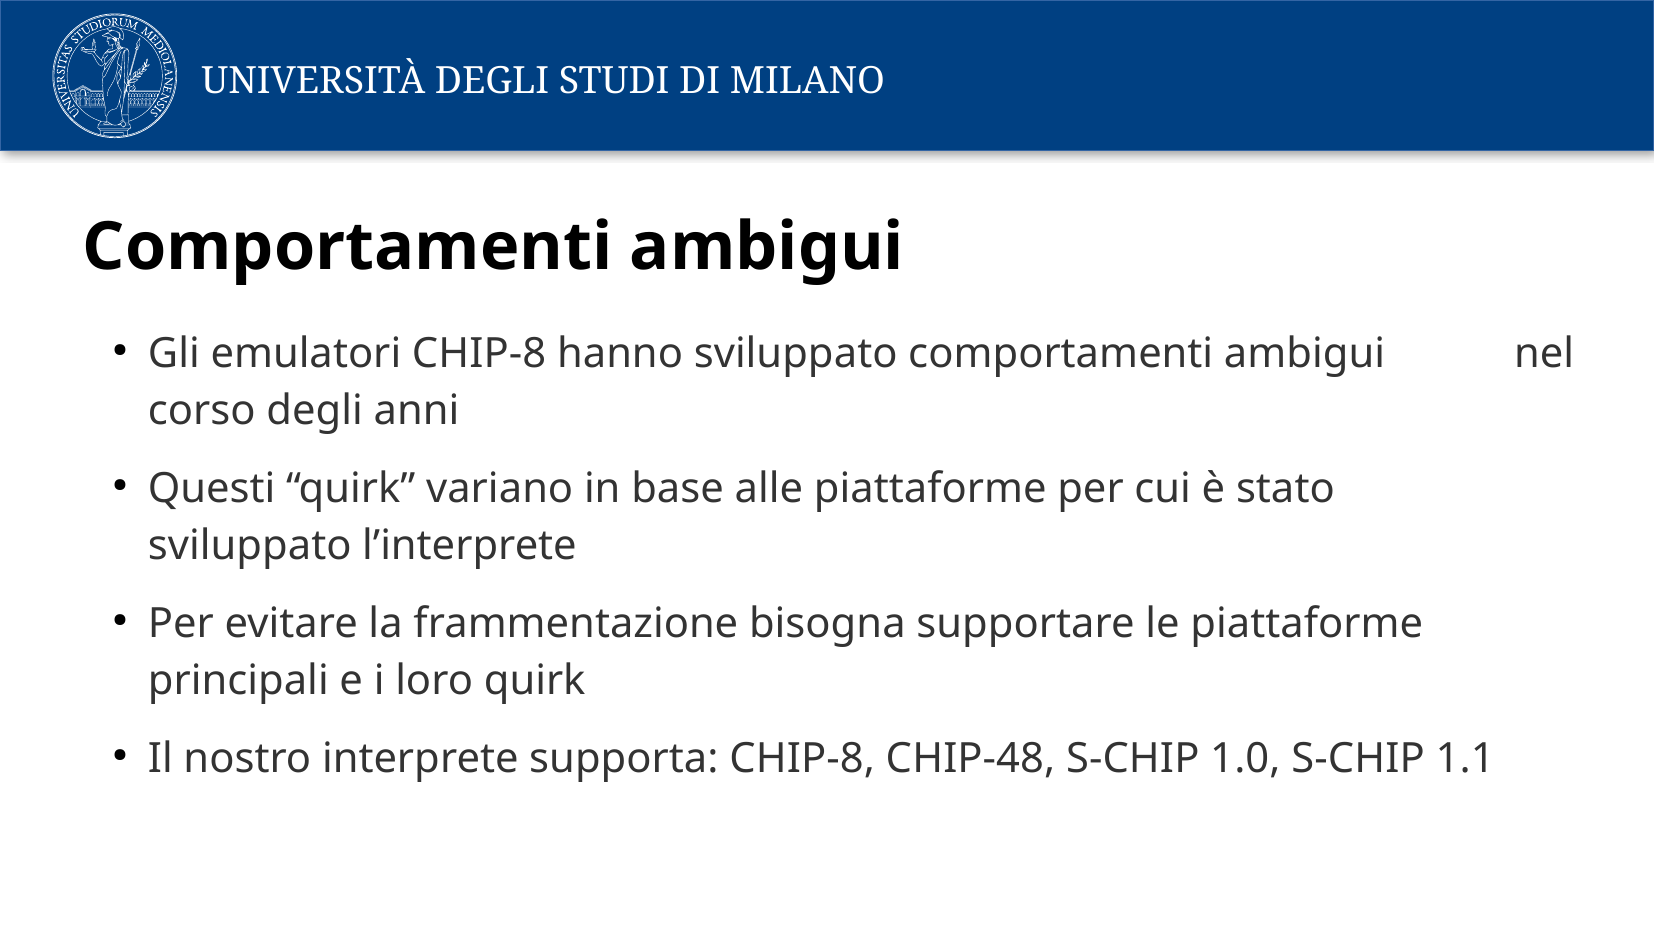

UNIVERSITÀ DEGLI STUDI DI MILANO
# Comportamenti ambigui
Gli emulatori CHIP-8 hanno sviluppato comportamenti ambigui nel corso degli anni
Questi “quirk” variano in base alle piattaforme per cui è stato sviluppato l’interprete
Per evitare la frammentazione bisogna supportare le piattaforme principali e i loro quirk
Il nostro interprete supporta: CHIP-8, CHIP-48, S-CHIP 1.0, S-CHIP 1.1